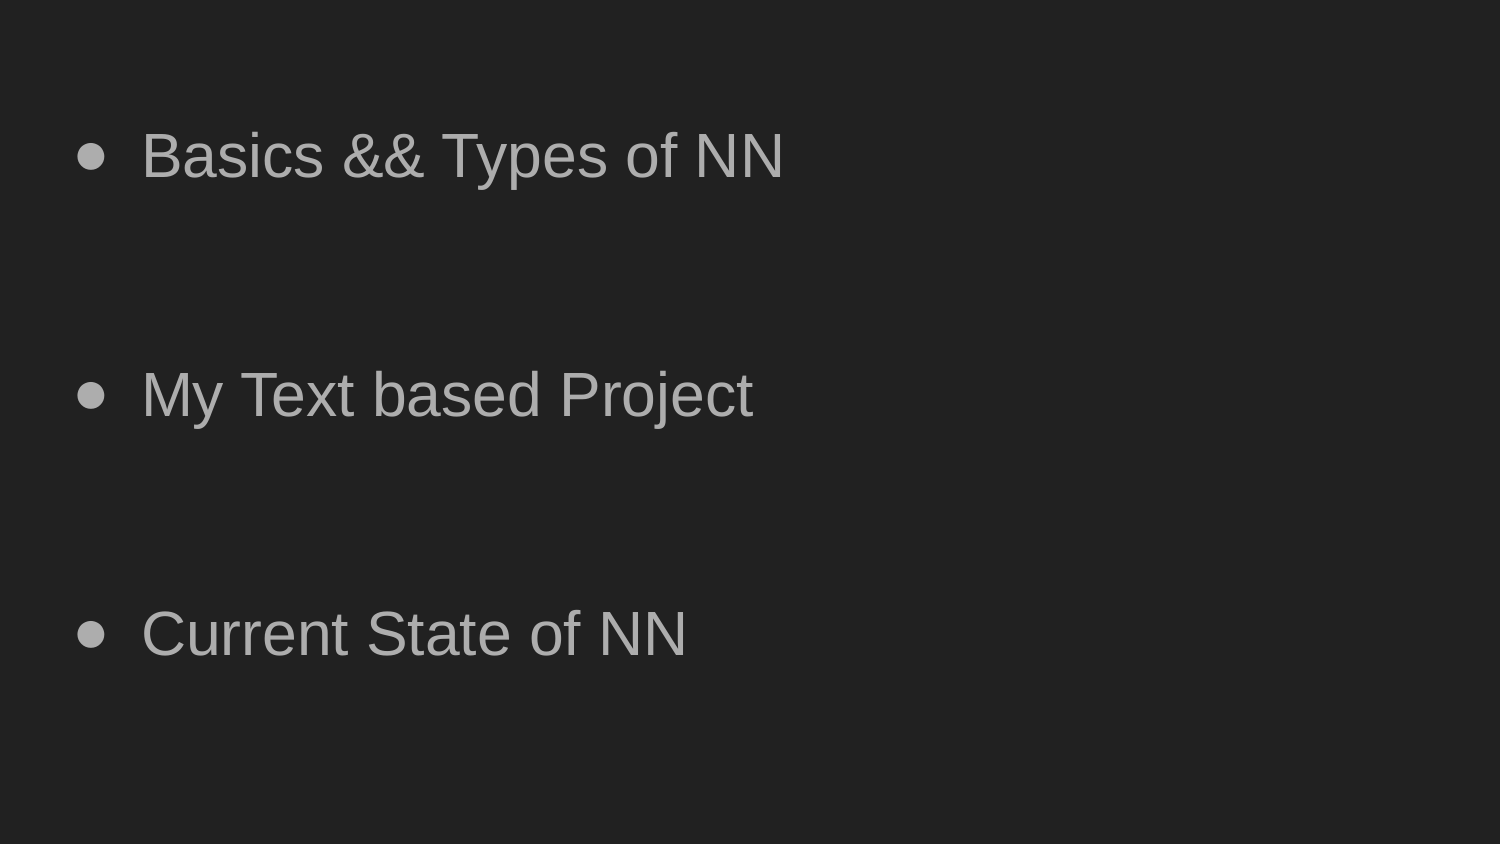

# Basics && Types of NN
My Text based Project
Current State of NN